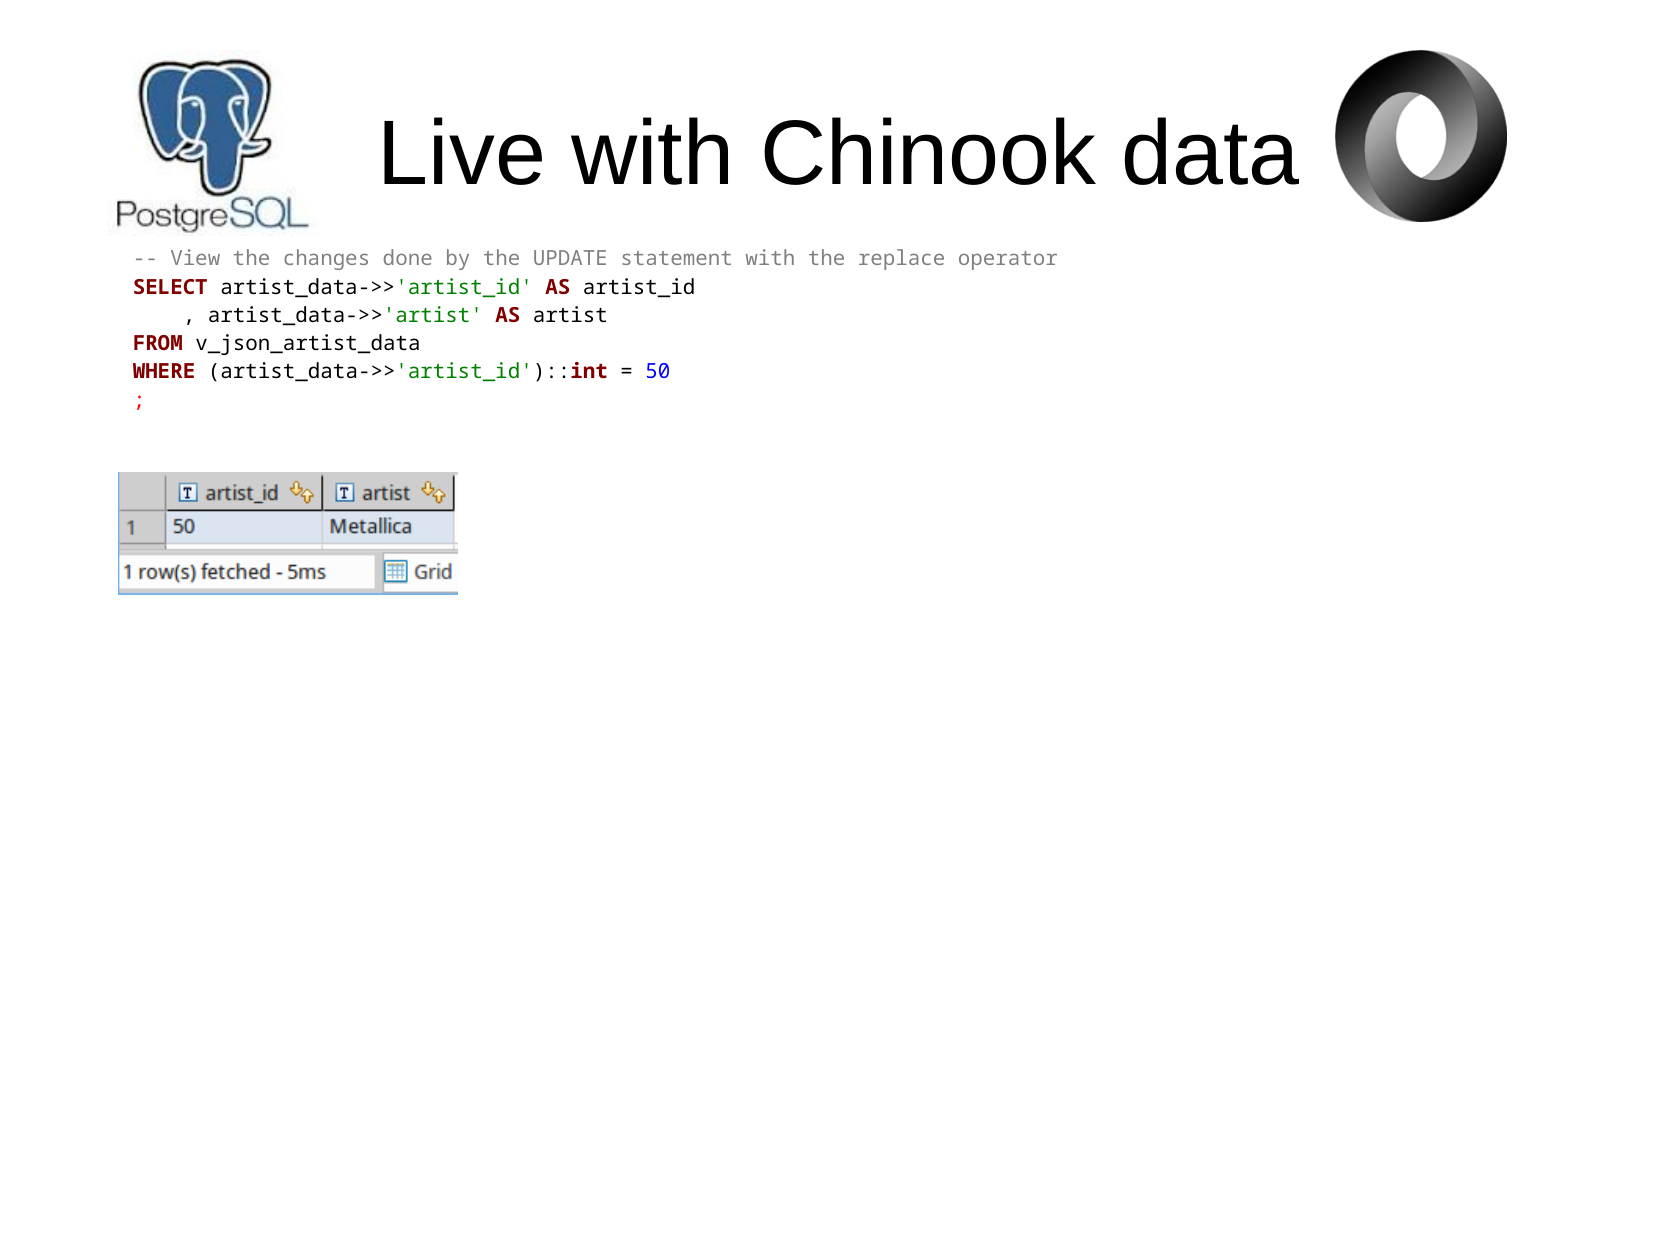

# Live with Chinook data
-- View the changes done by the UPDATE statement with the replace operator
SELECT artist_data->>'artist_id' AS artist_id
 , artist_data->>'artist' AS artist
FROM v_json_artist_data
WHERE (artist_data->>'artist_id')::int = 50
;